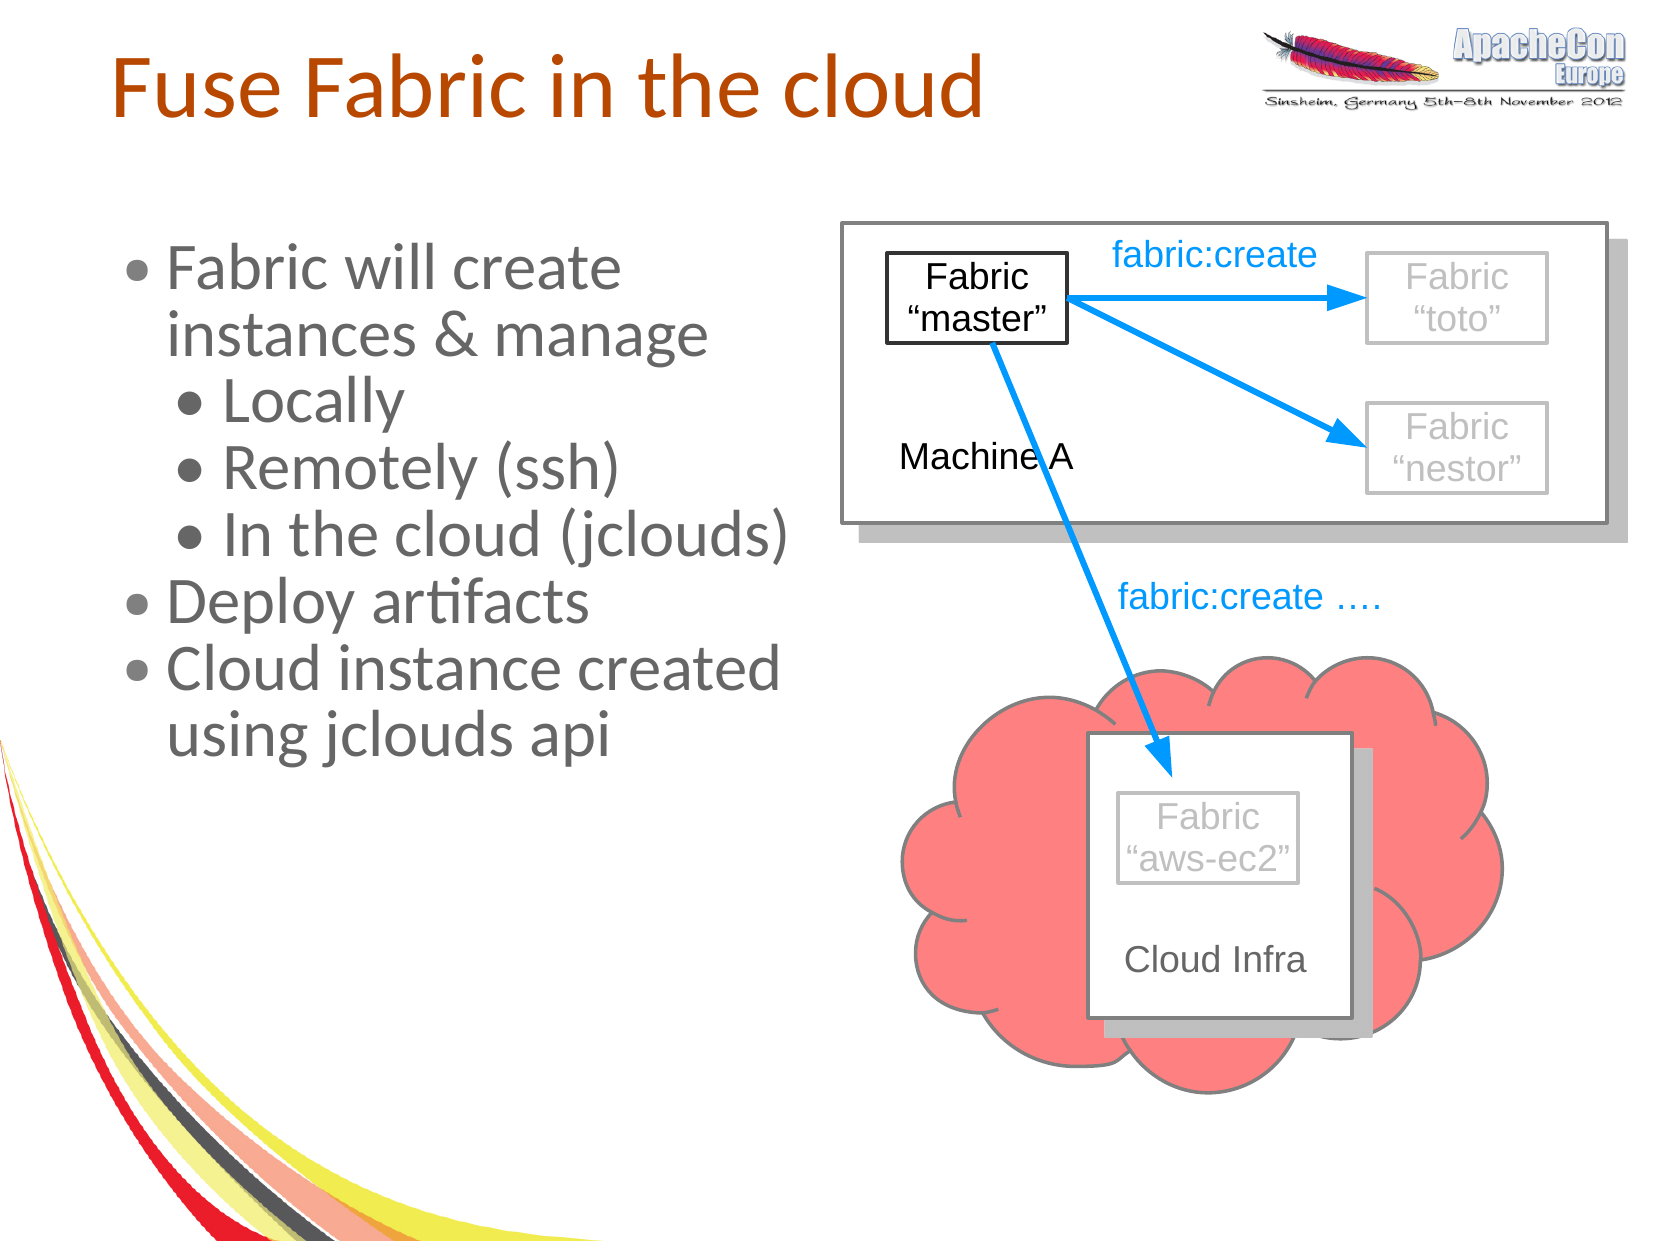

# Fuse Fabric in the cloud
 Machine A
fabric:create
 Fabric will create
 instances & manage
• Locally
• Remotely (ssh)
• In the cloud (jclouds)
 Deploy artifacts
 Cloud instance created
 using jclouds api
Fabric
“master”
Fabric
“toto”
Fabric
“nestor”
fabric:create ….
 Cloud Infra
Fabric
“aws-ec2”